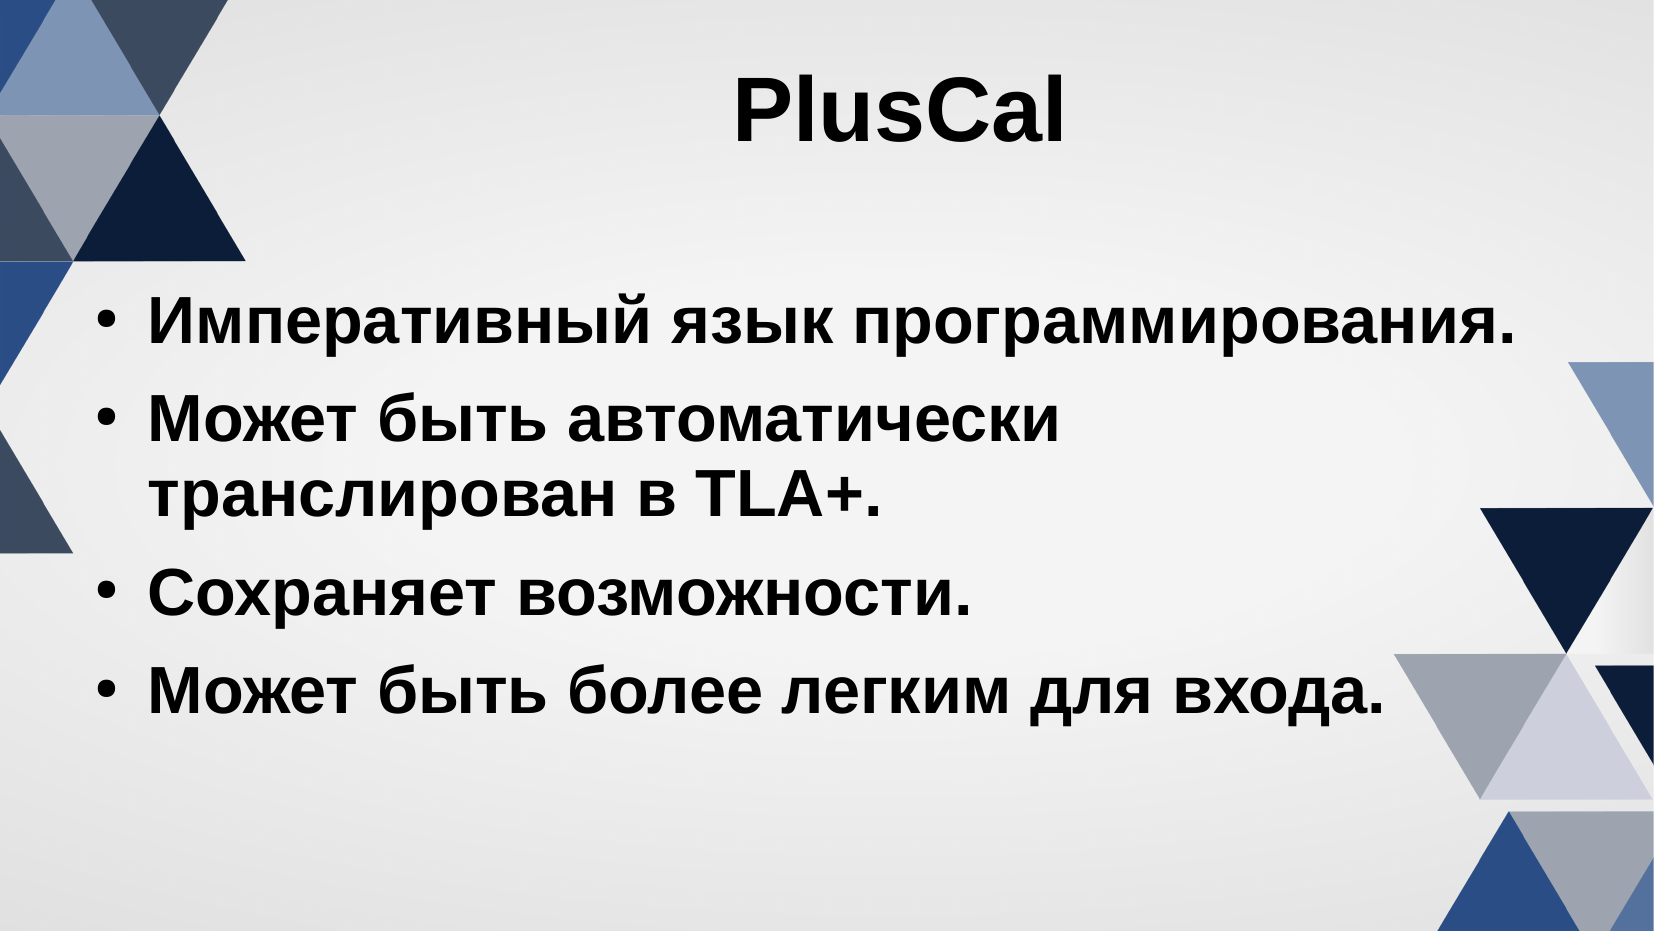

# PlusCal
Императивный язык программирования.
Может быть автоматически транслирован в TLA+.
Сохраняет возможности.
Может быть более легким для входа.